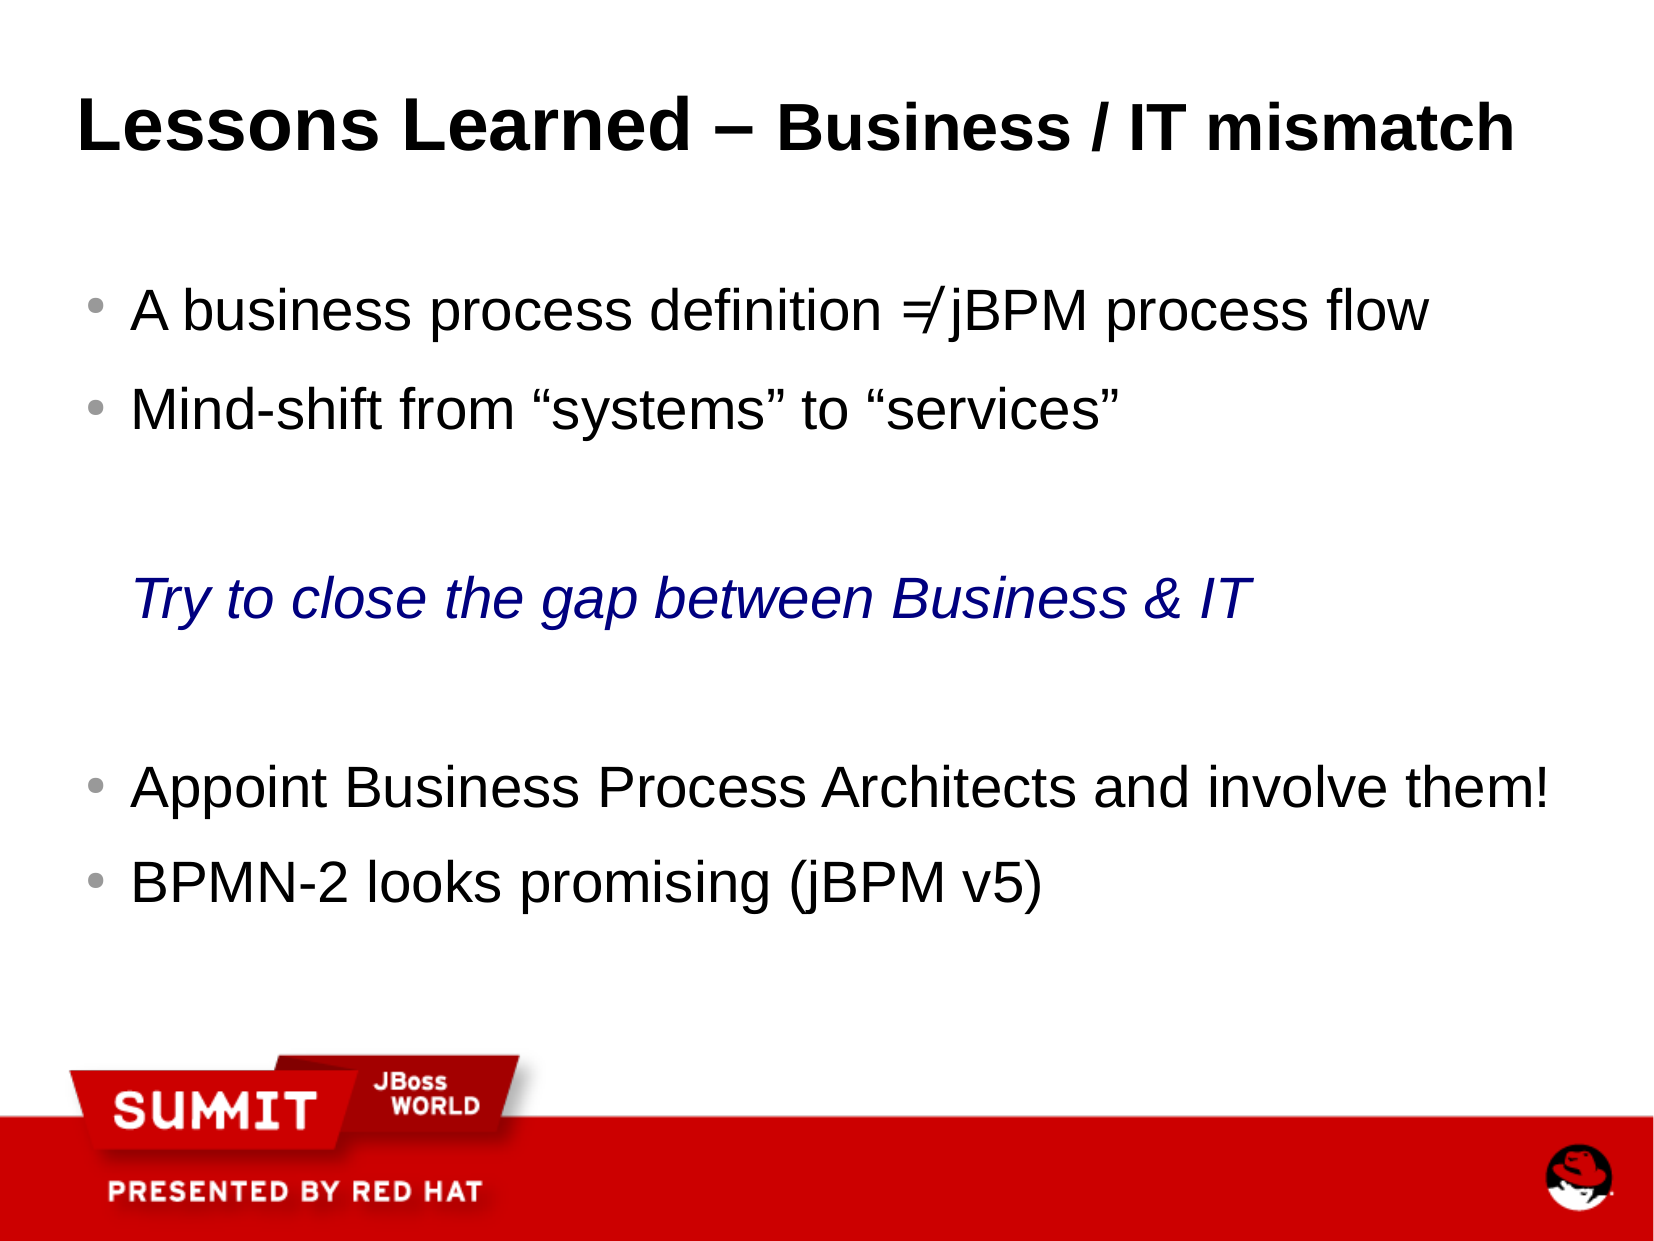

# Lessons Learned – Business / IT mismatch
A business process definition ≠ jBPM process flow
Mind-shift from “systems” to “services”
Try to close the gap between Business & IT
Appoint Business Process Architects and involve them!
BPMN-2 looks promising (jBPM v5)